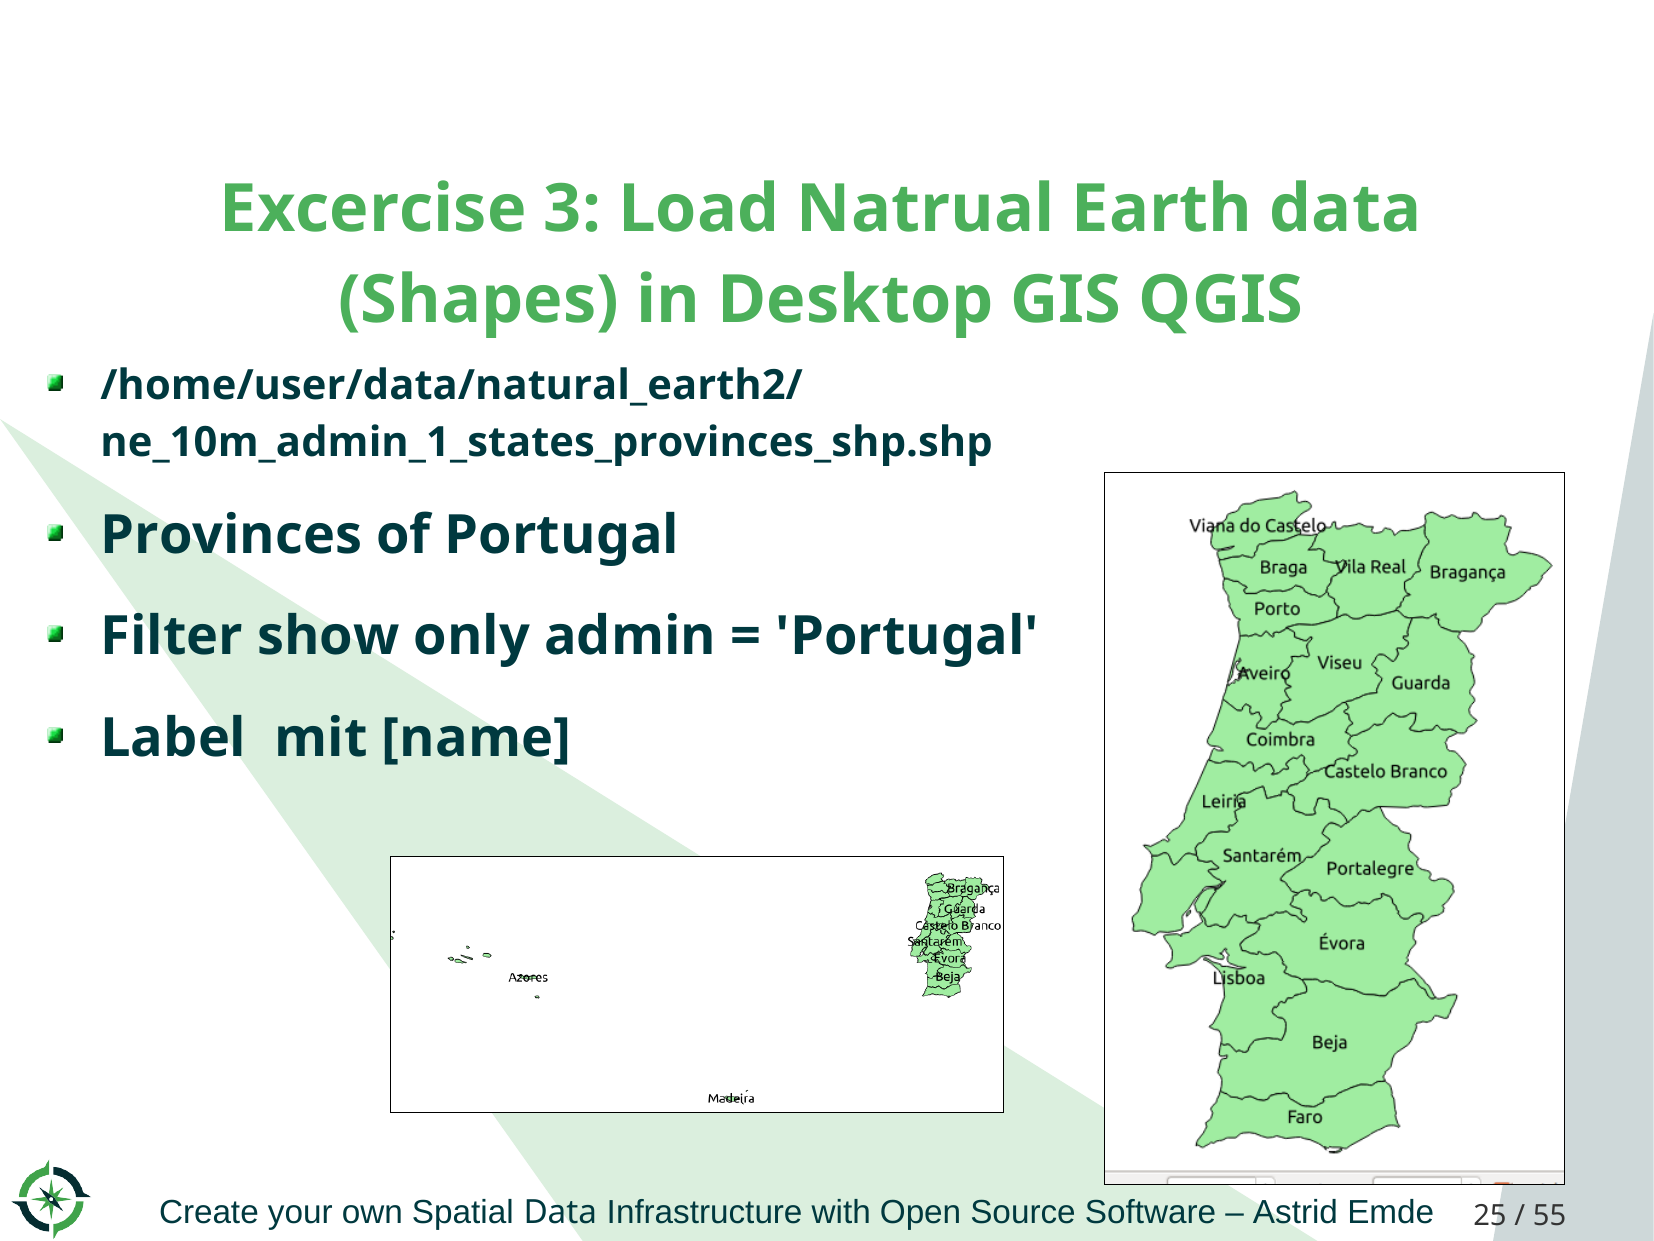

# Excercise 3: Load Natrual Earth data (Shapes) in Desktop GIS QGIS
/home/user/data/natural_earth2/ne_10m_admin_1_states_provinces_shp.shp
Provinces of Portugal
Filter show only admin = 'Portugal'
Label mit [name]